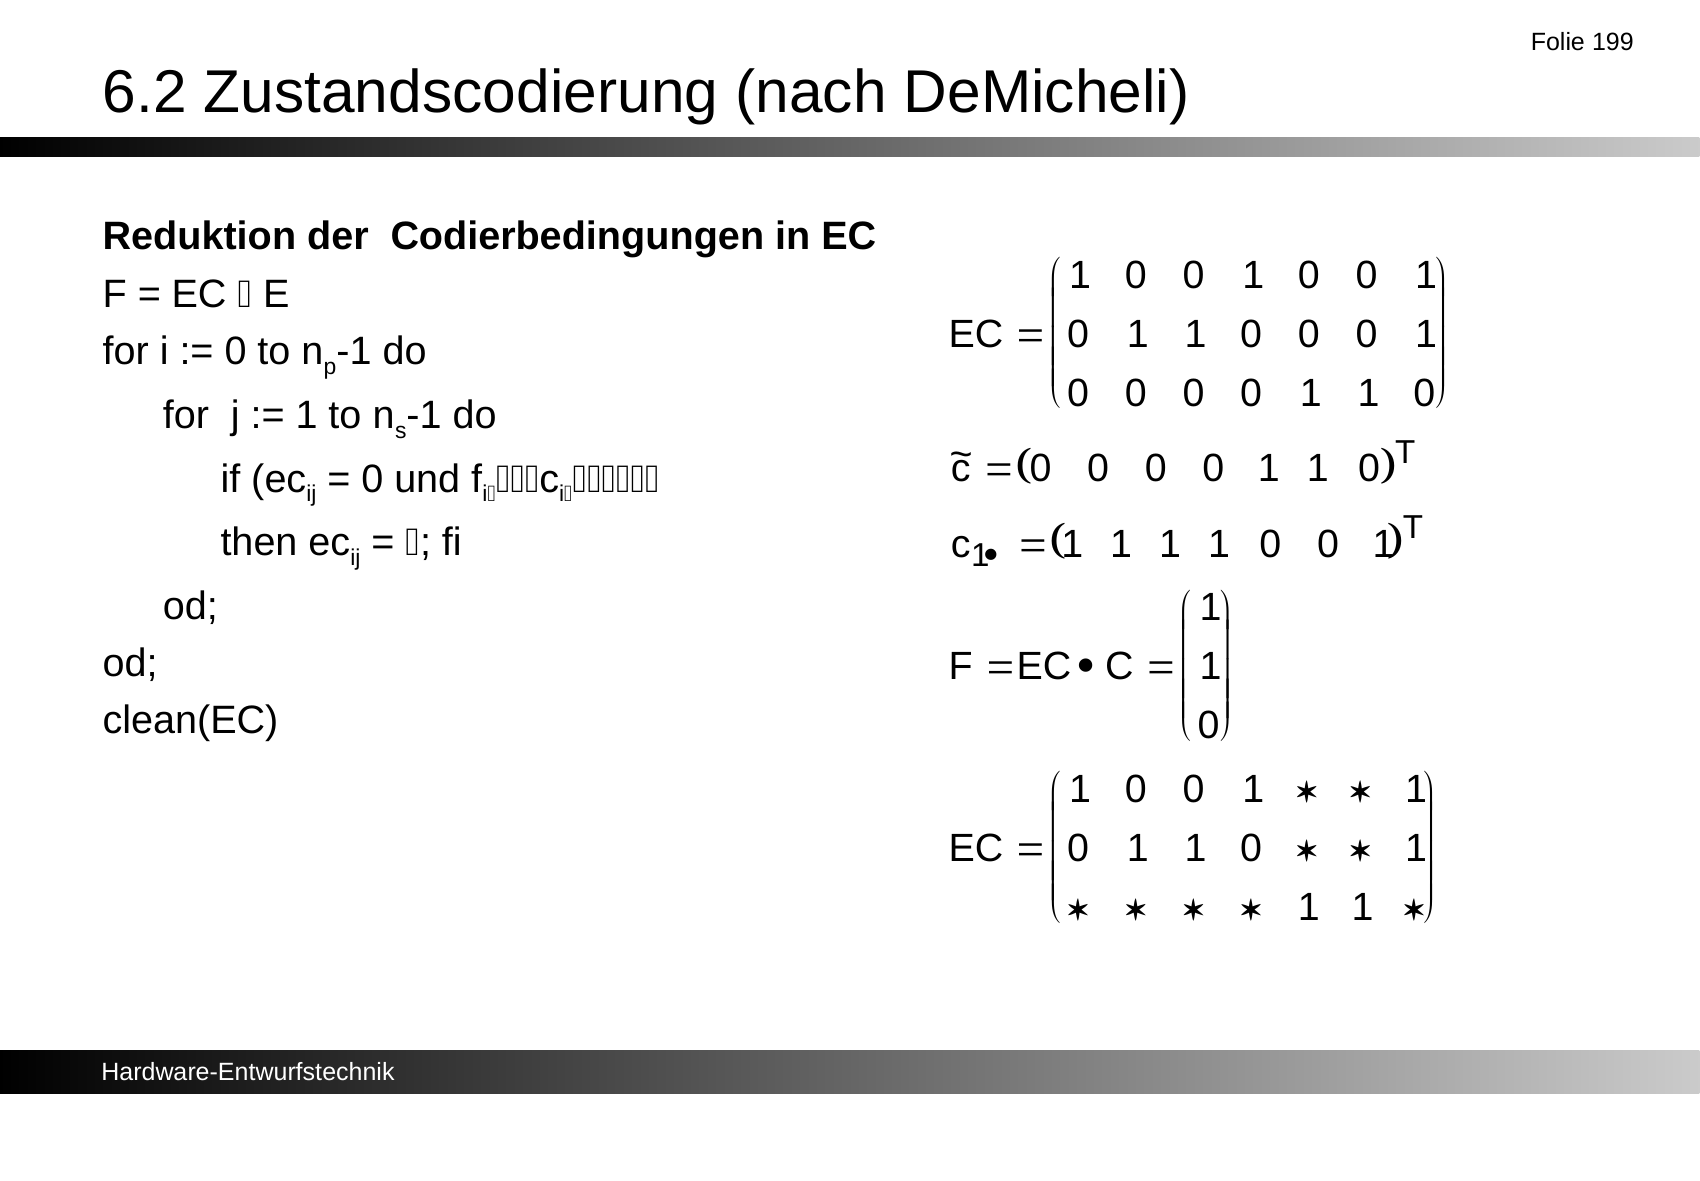

# 6.2 Zustandscodierung (nach DeMicheli)
Reduktion der Codierbedingungen in EC
F = EC  E
for i := 0 to np-1 do
	for j := 1 to ns-1 do
		if (ecij = 0 und fici
		then ecij = ; fi
	od;
od;
clean(EC)